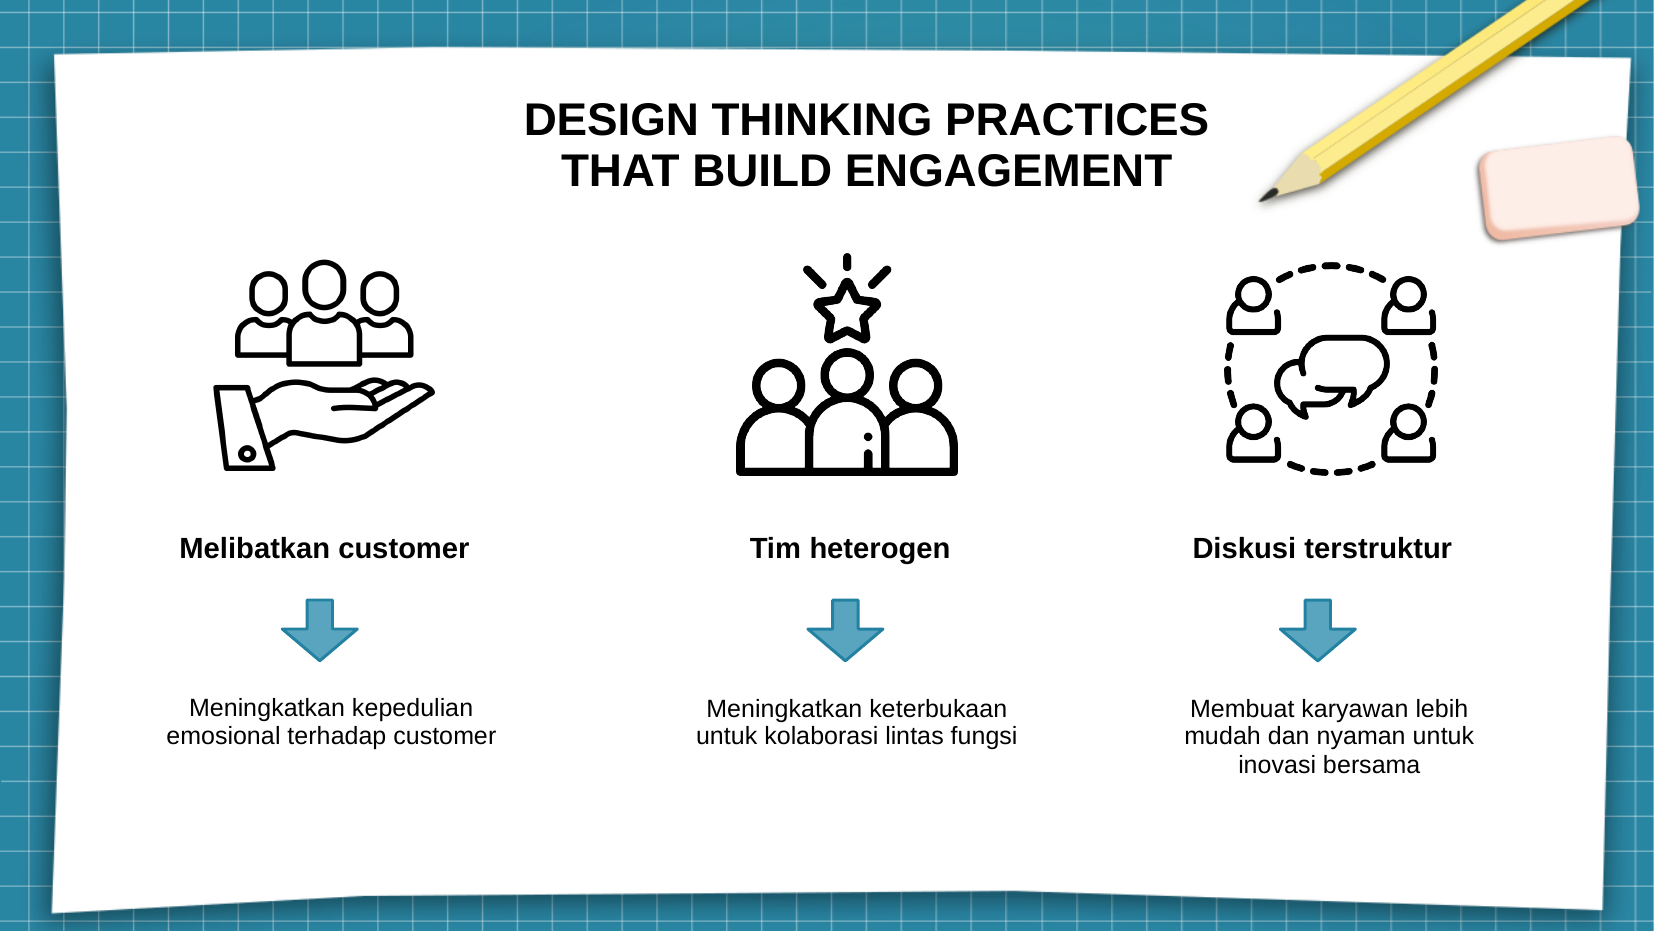

DESIGN THINKING PRACTICES
THAT BUILD ENGAGEMENT
Melibatkan customer
Tim heterogen
Diskusi terstruktur
Meningkatkan kepedulian emosional terhadap customer
Meningkatkan keterbukaan untuk kolaborasi lintas fungsi
Membuat karyawan lebih mudah dan nyaman untuk inovasi bersama